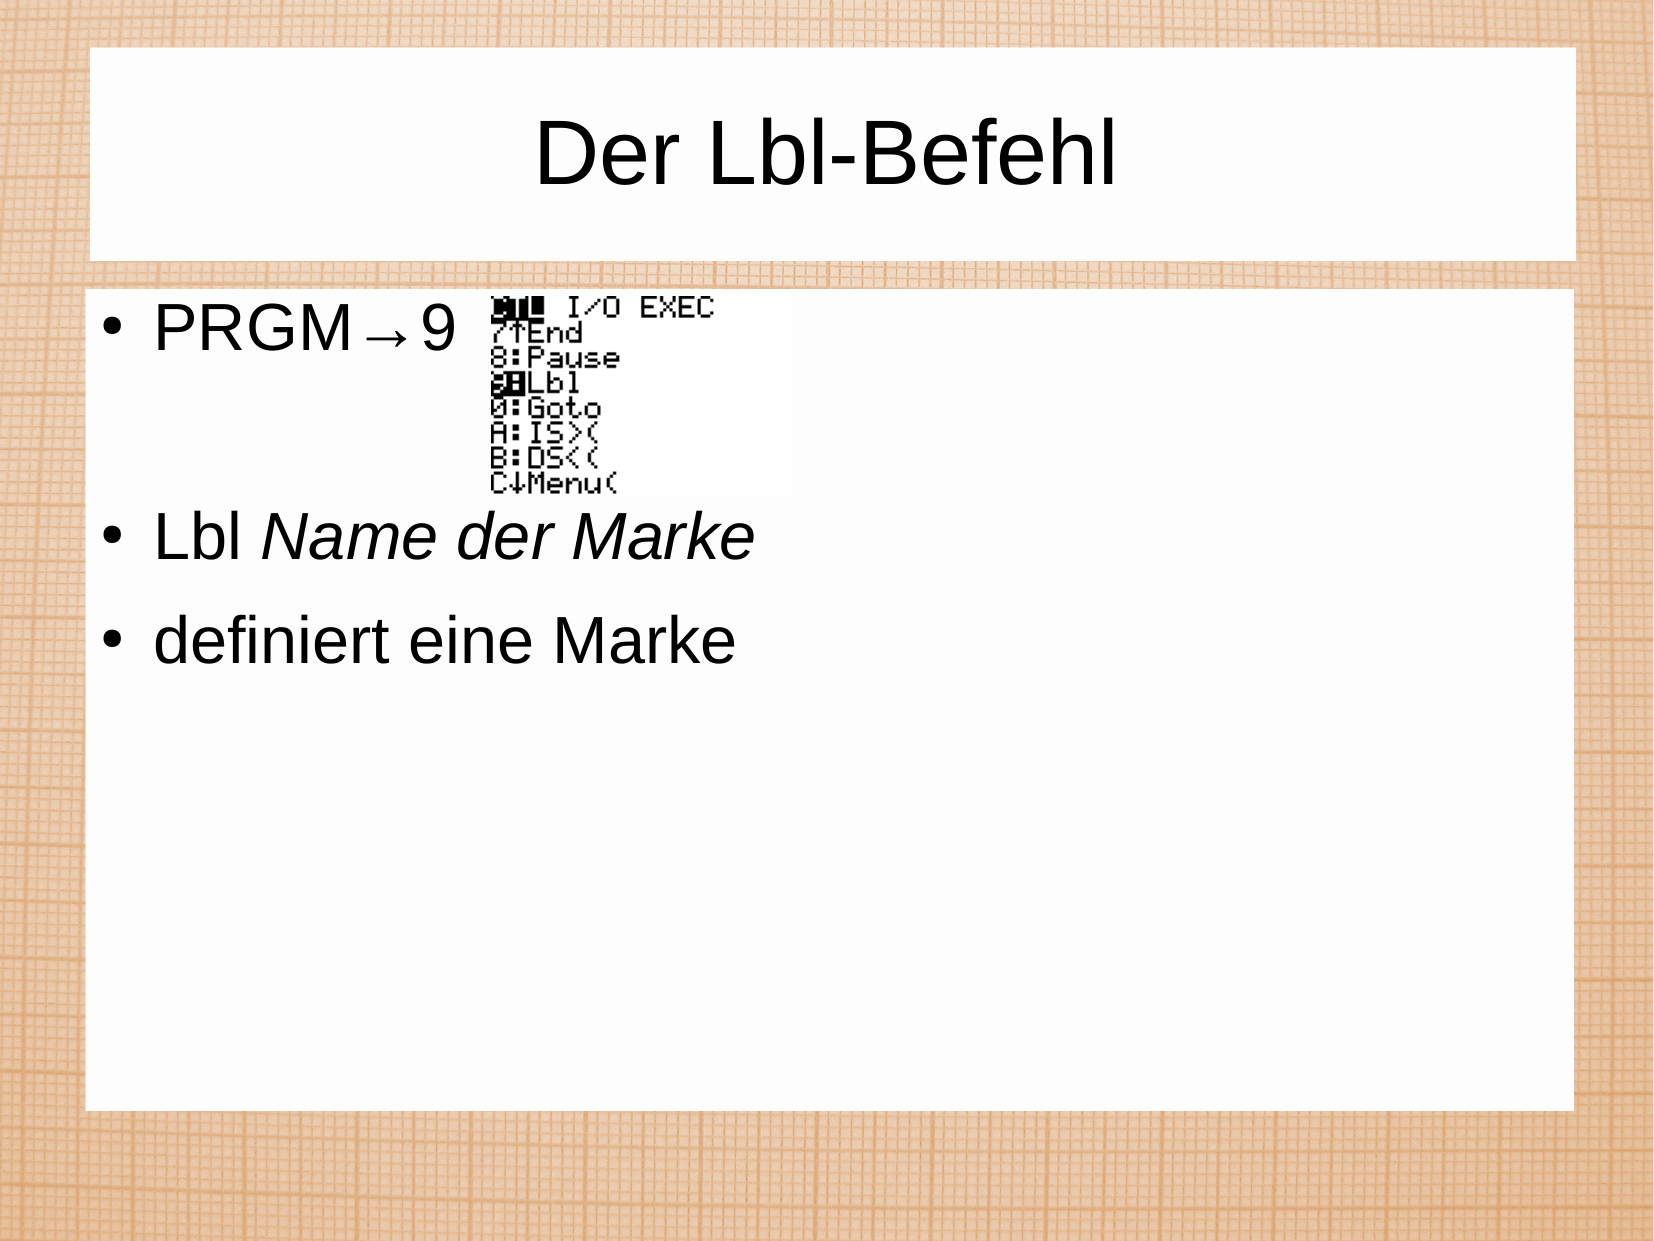

# Der Lbl-Befehl
PRGM→9
Lbl Name der Marke
definiert eine Marke